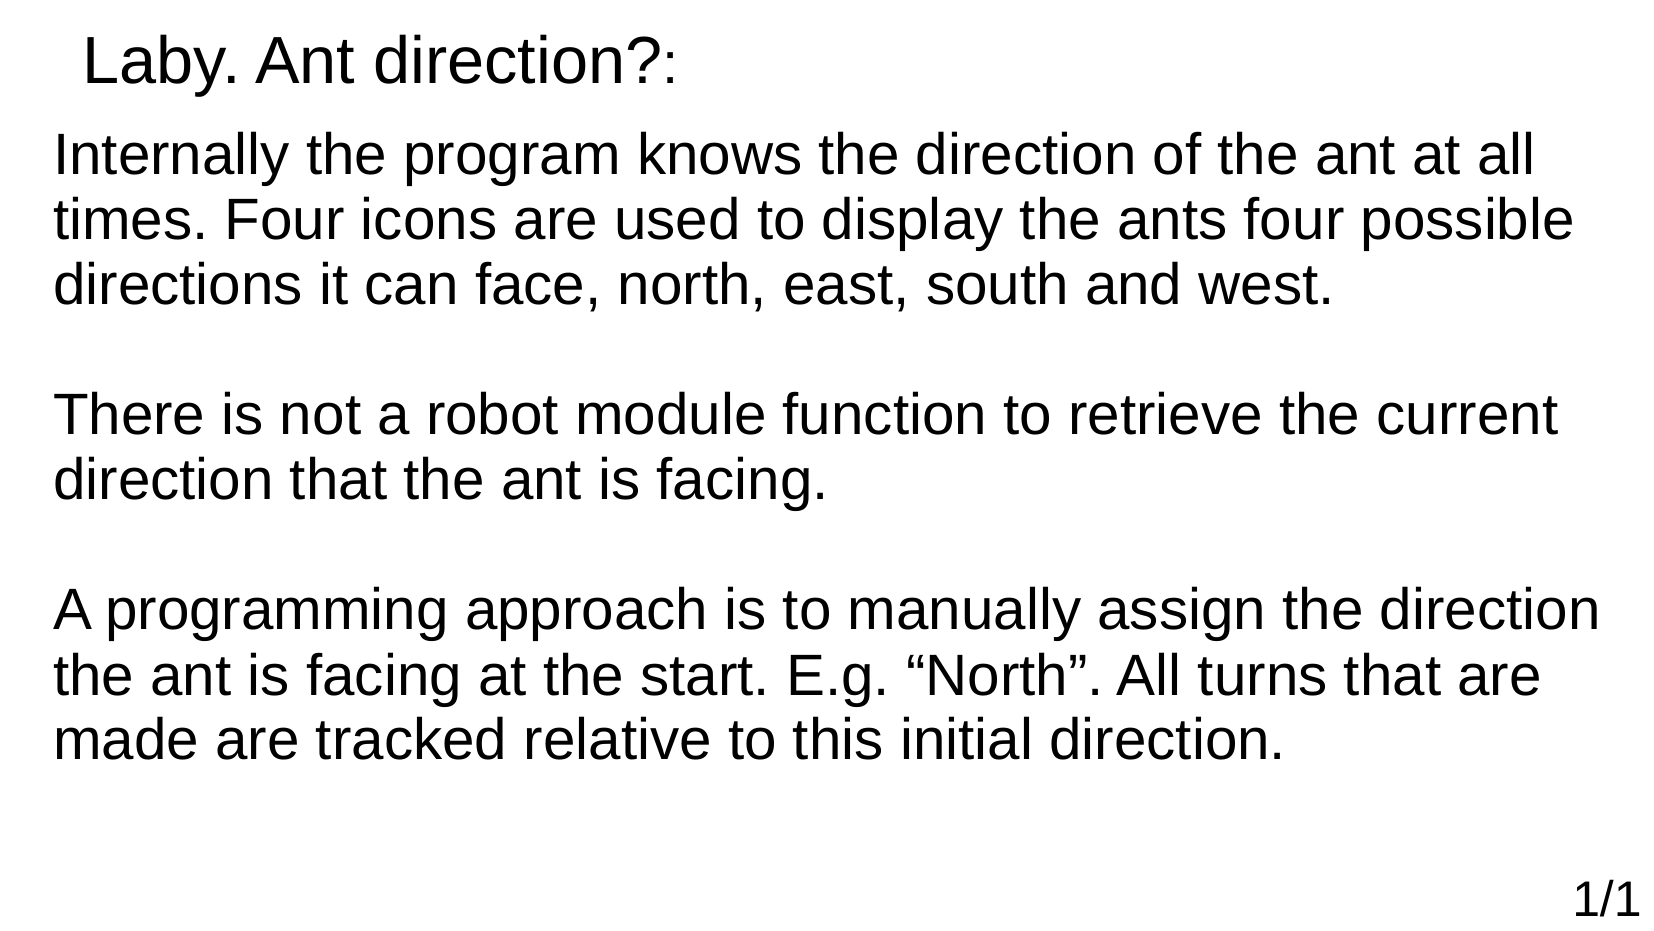

# Laby. Ant direction?:
Internally the program knows the direction of the ant at all times. Four icons are used to display the ants four possible directions it can face, north, east, south and west.
There is not a robot module function to retrieve the current direction that the ant is facing.
A programming approach is to manually assign the direction the ant is facing at the start. E.g. “North”. All turns that are made are tracked relative to this initial direction.
1/1